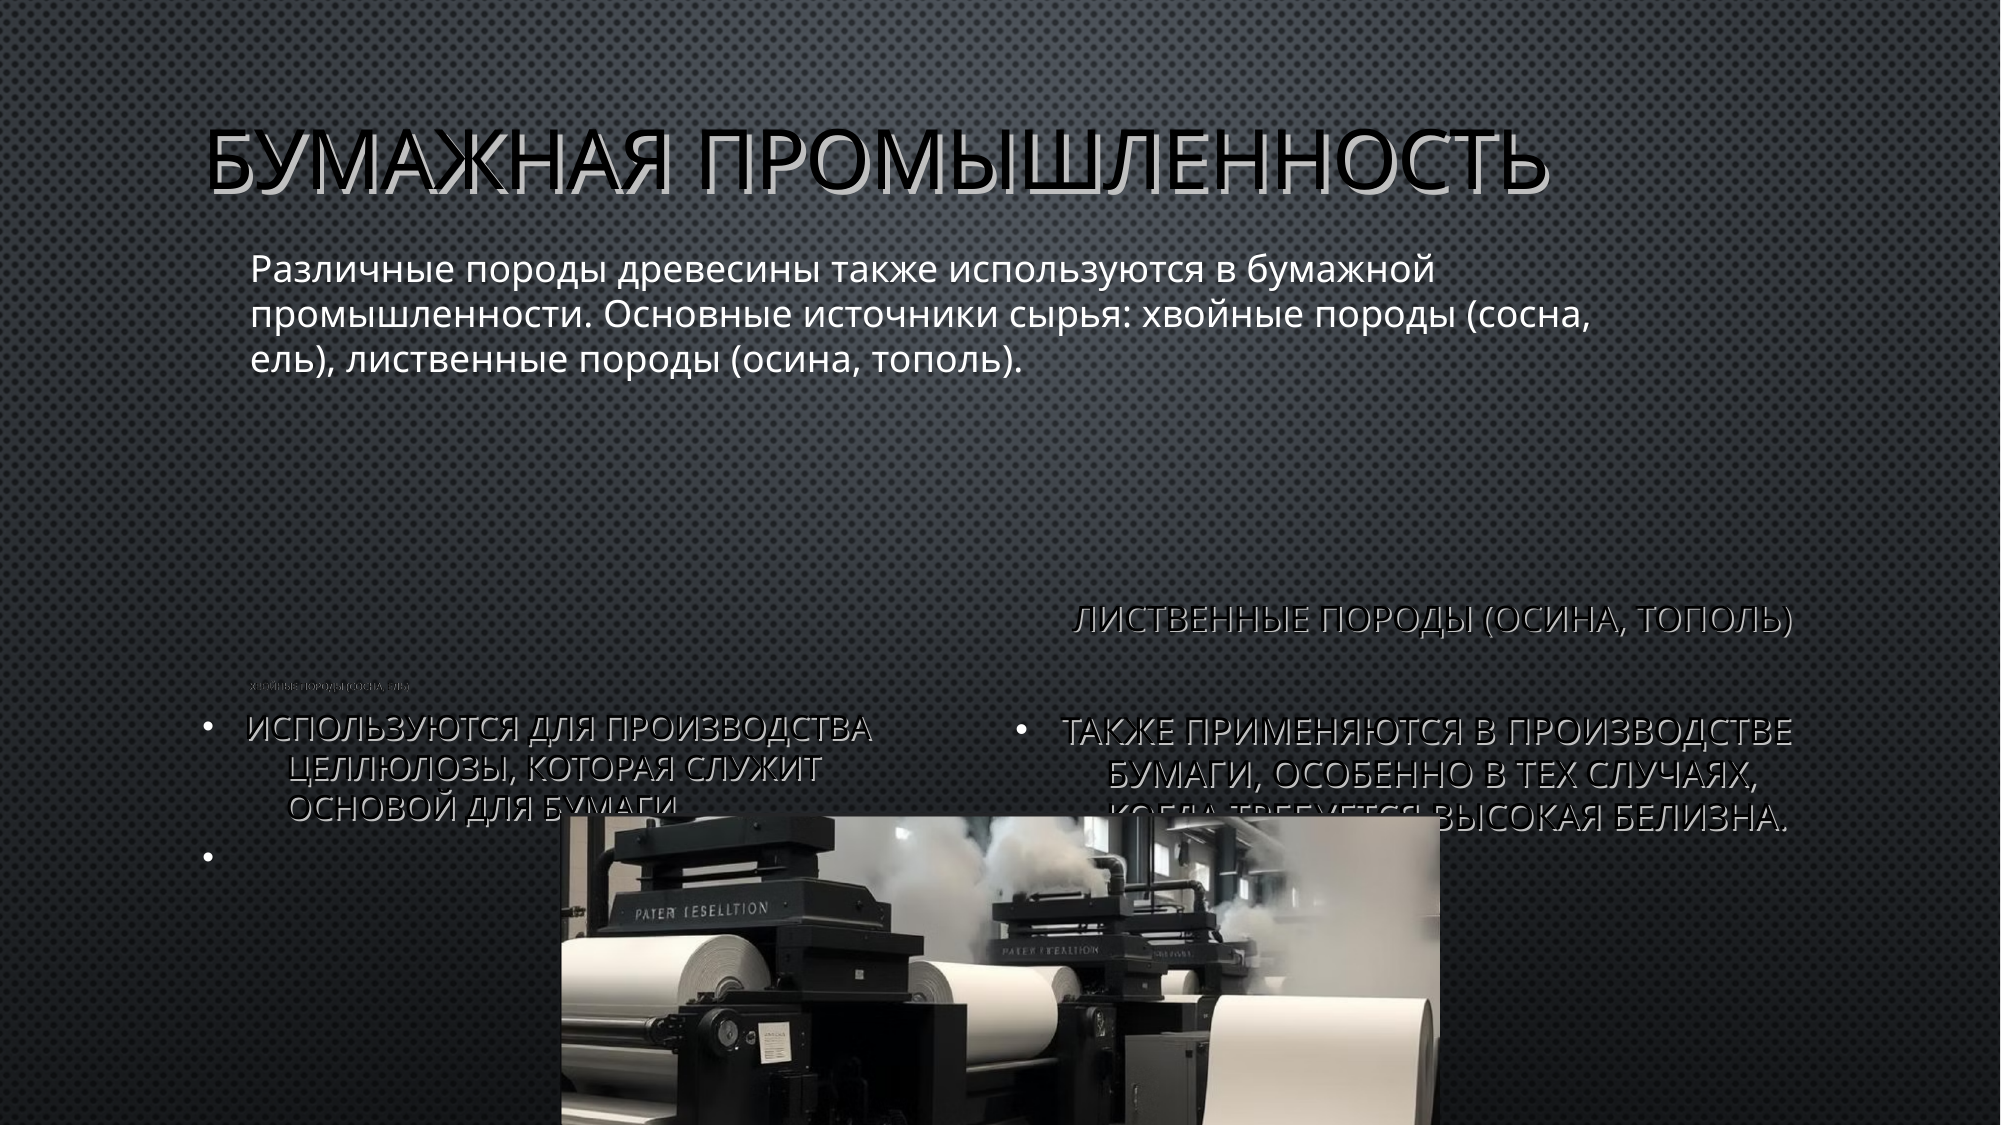

# Бумажная промышленность
Различные породы древесины также используются в бумажной промышленности. Основные источники сырья: хвойные породы (сосна, ель), лиственные породы (осина, тополь).​
Лиственные породы (осина, тополь)
Хвойные породы (сосна, ель)
Используются для производства целлюлозы, которая служит основой для бумаги.
Также применяются в производстве бумаги, особенно в тех случаях, когда требуется высокая белизна.